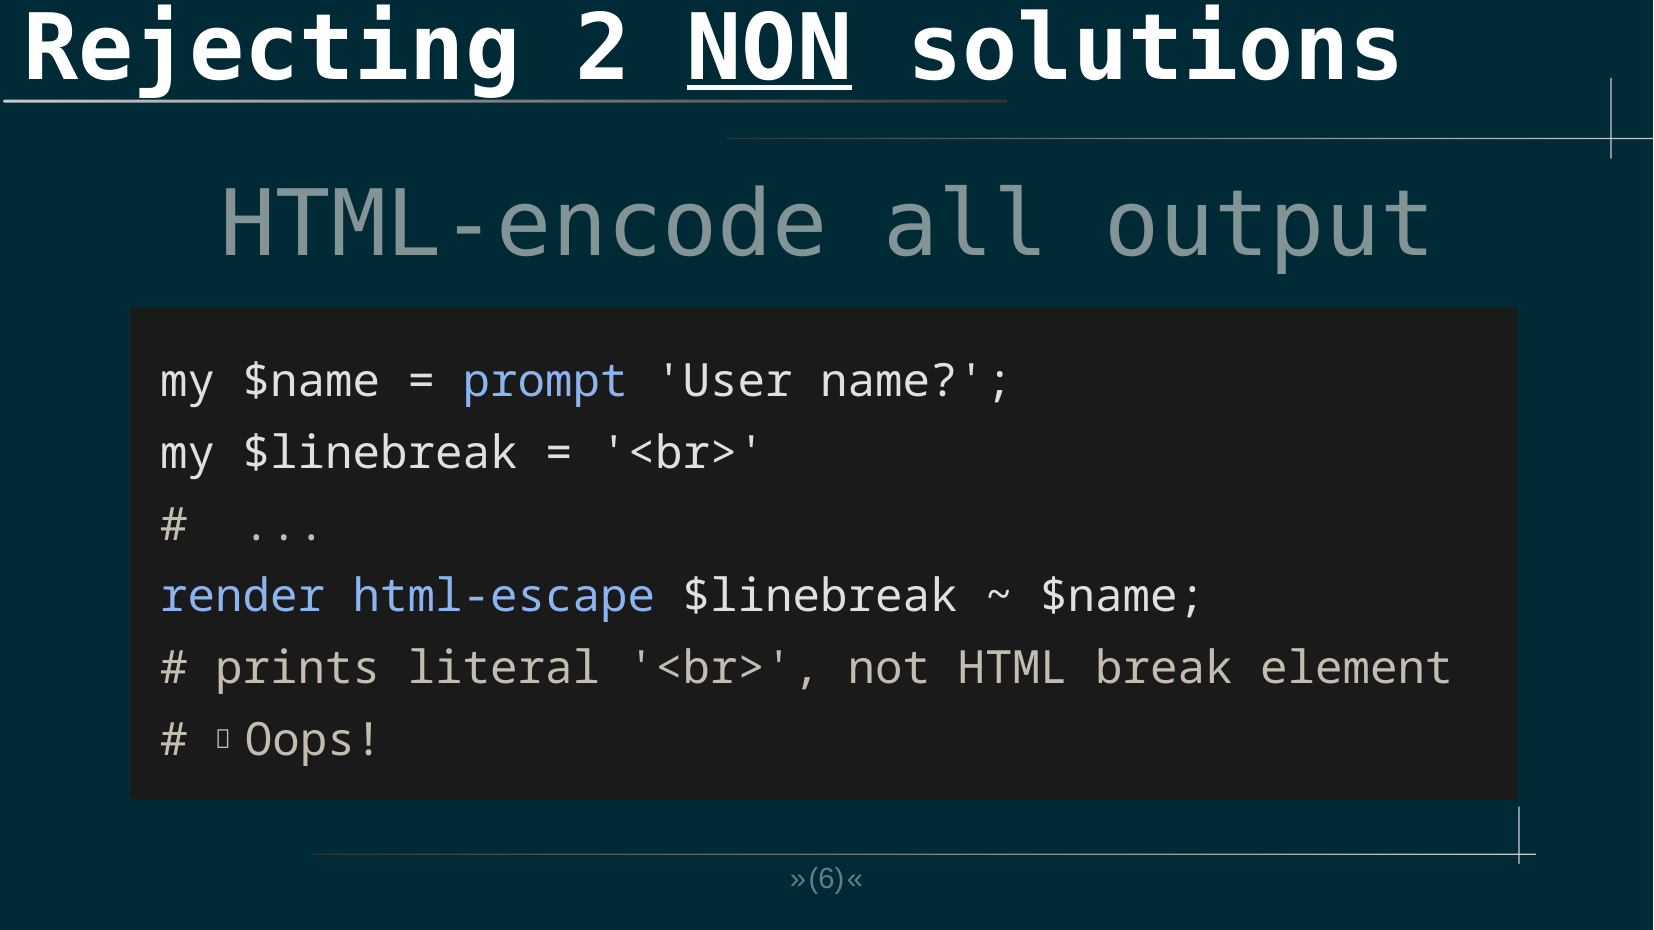

# HTML-encode all output
Rejecting 2 NON solutions
my $name = prompt 'User name?';
my $linebreak = '<br>'
# ...
render html-escape $linebreak ~ $name;
# prints literal '<br>', not HTML break element
# ❌ Oops!